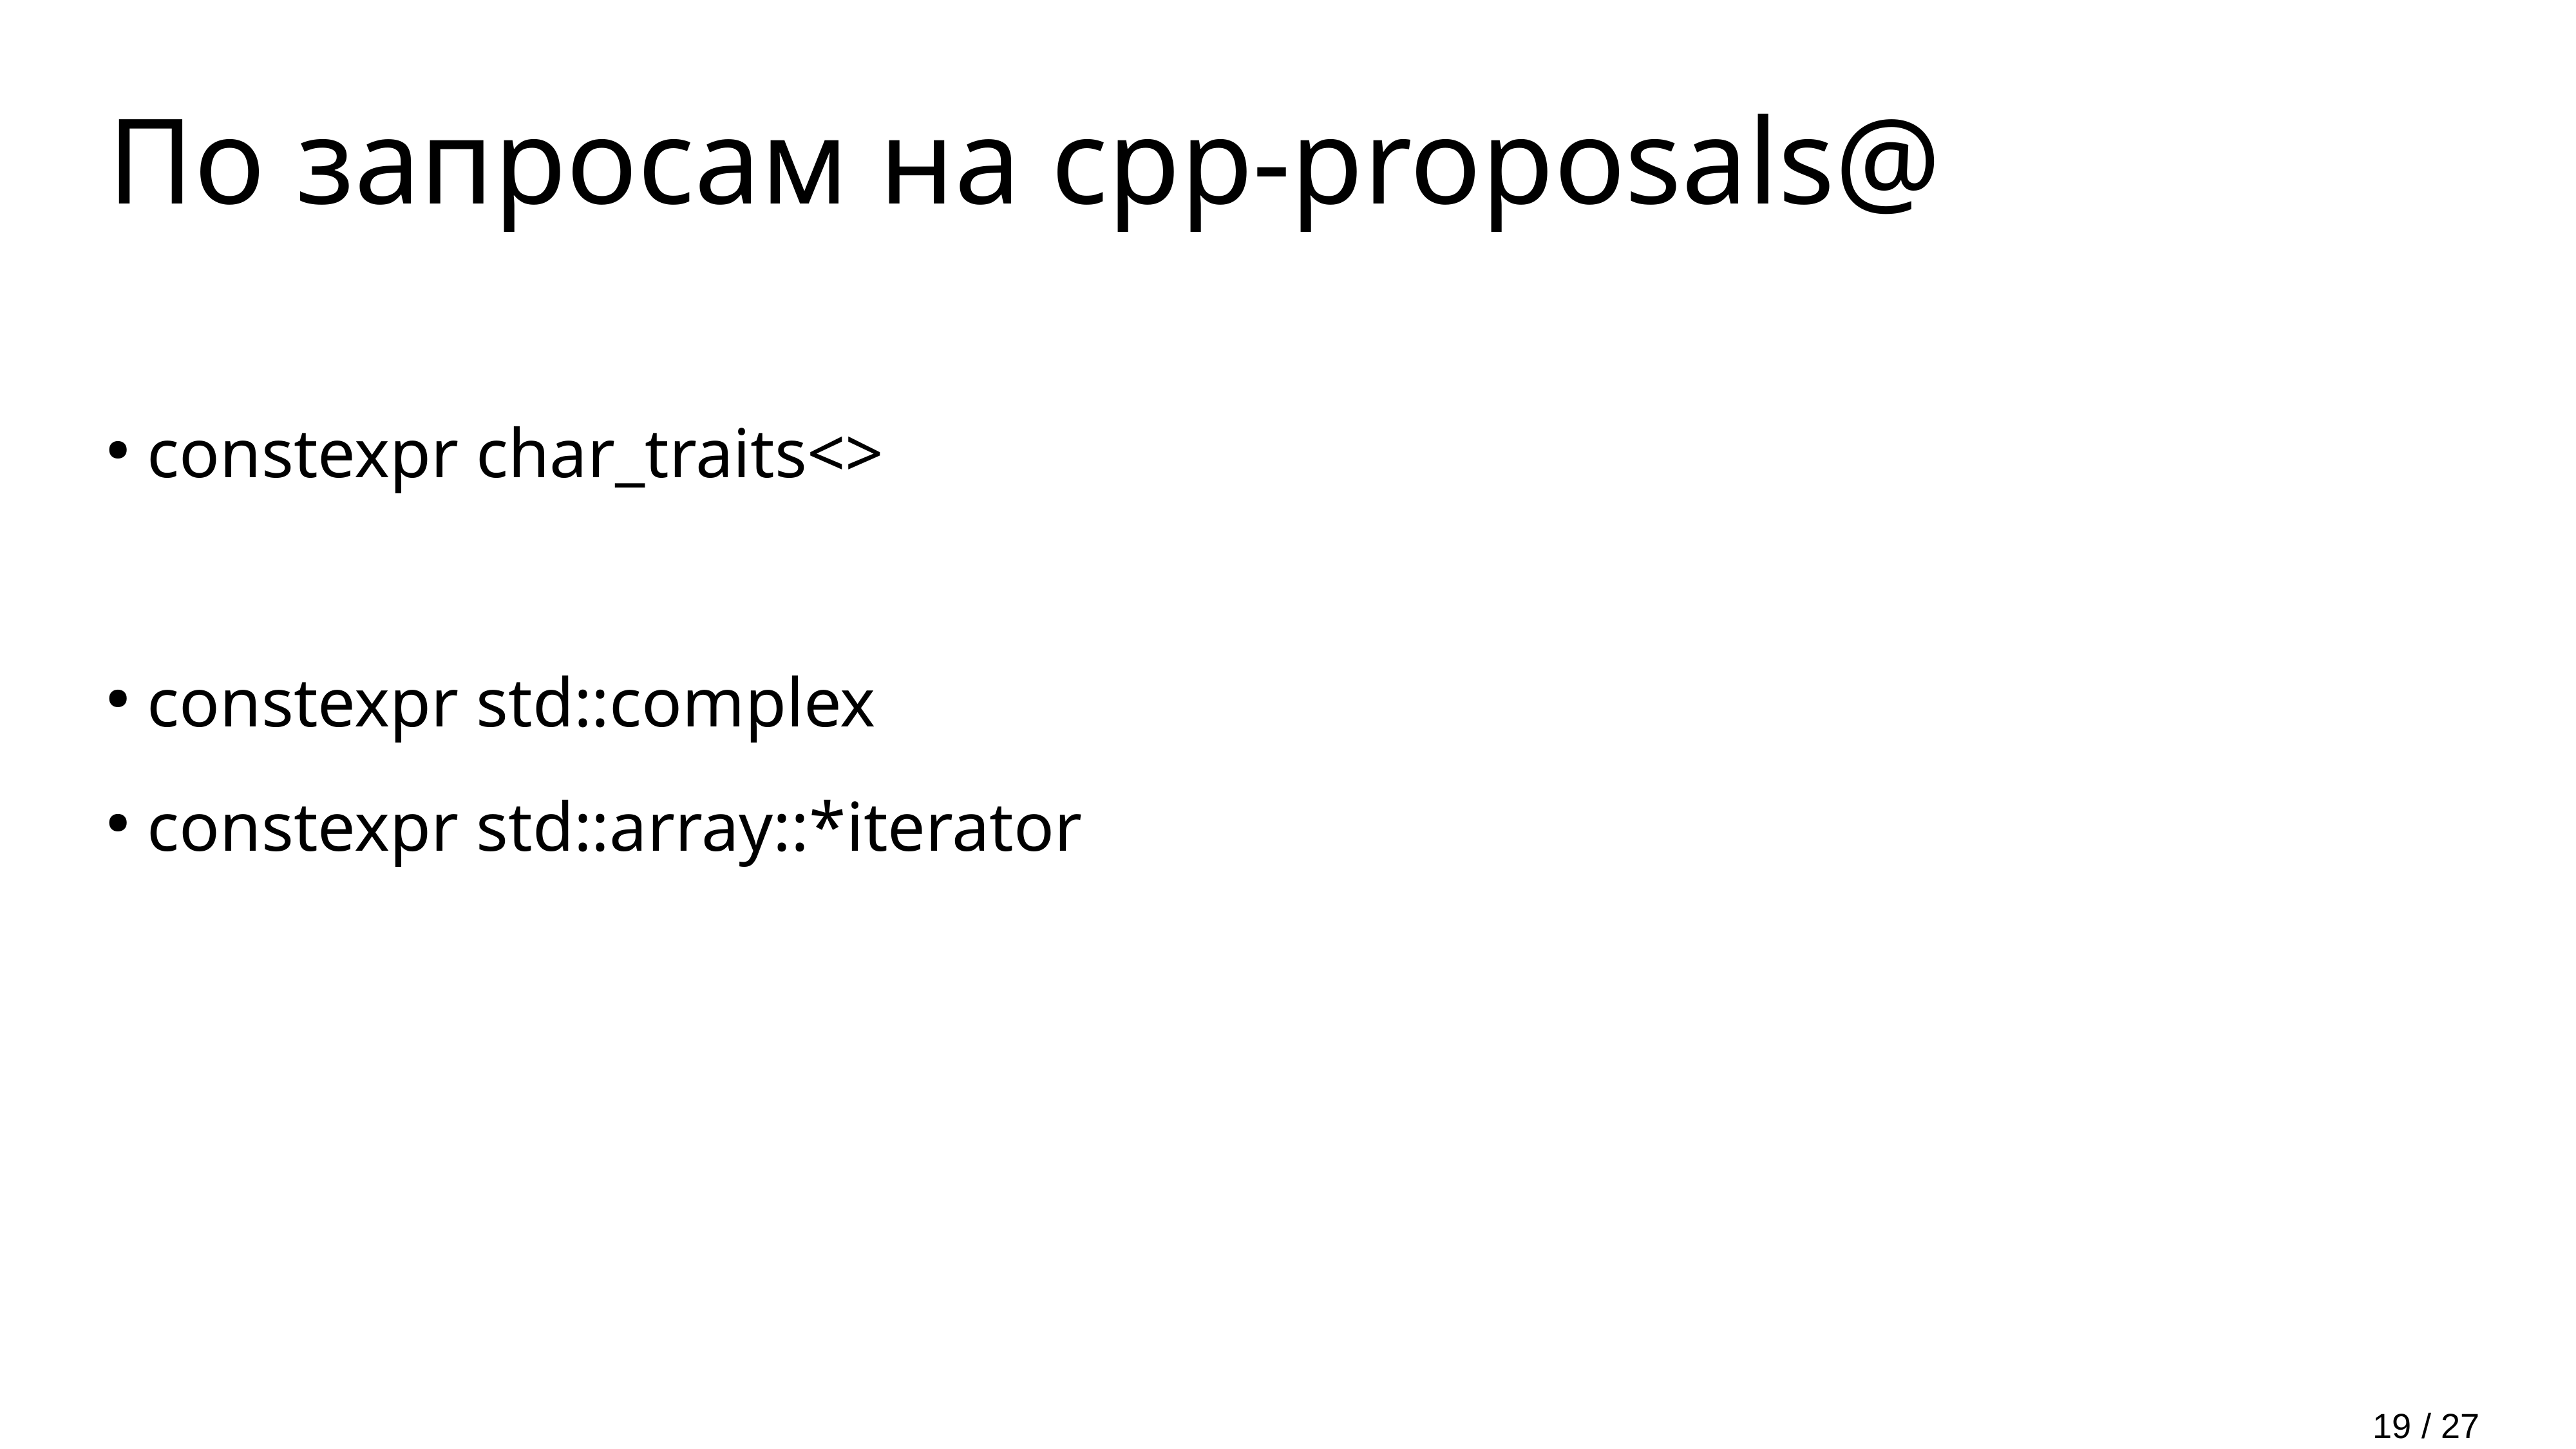

# По запросам на cpp-proposals@
 constexpr char_traits<>
 constexpr std::complex
 constexpr std::array::*iterator